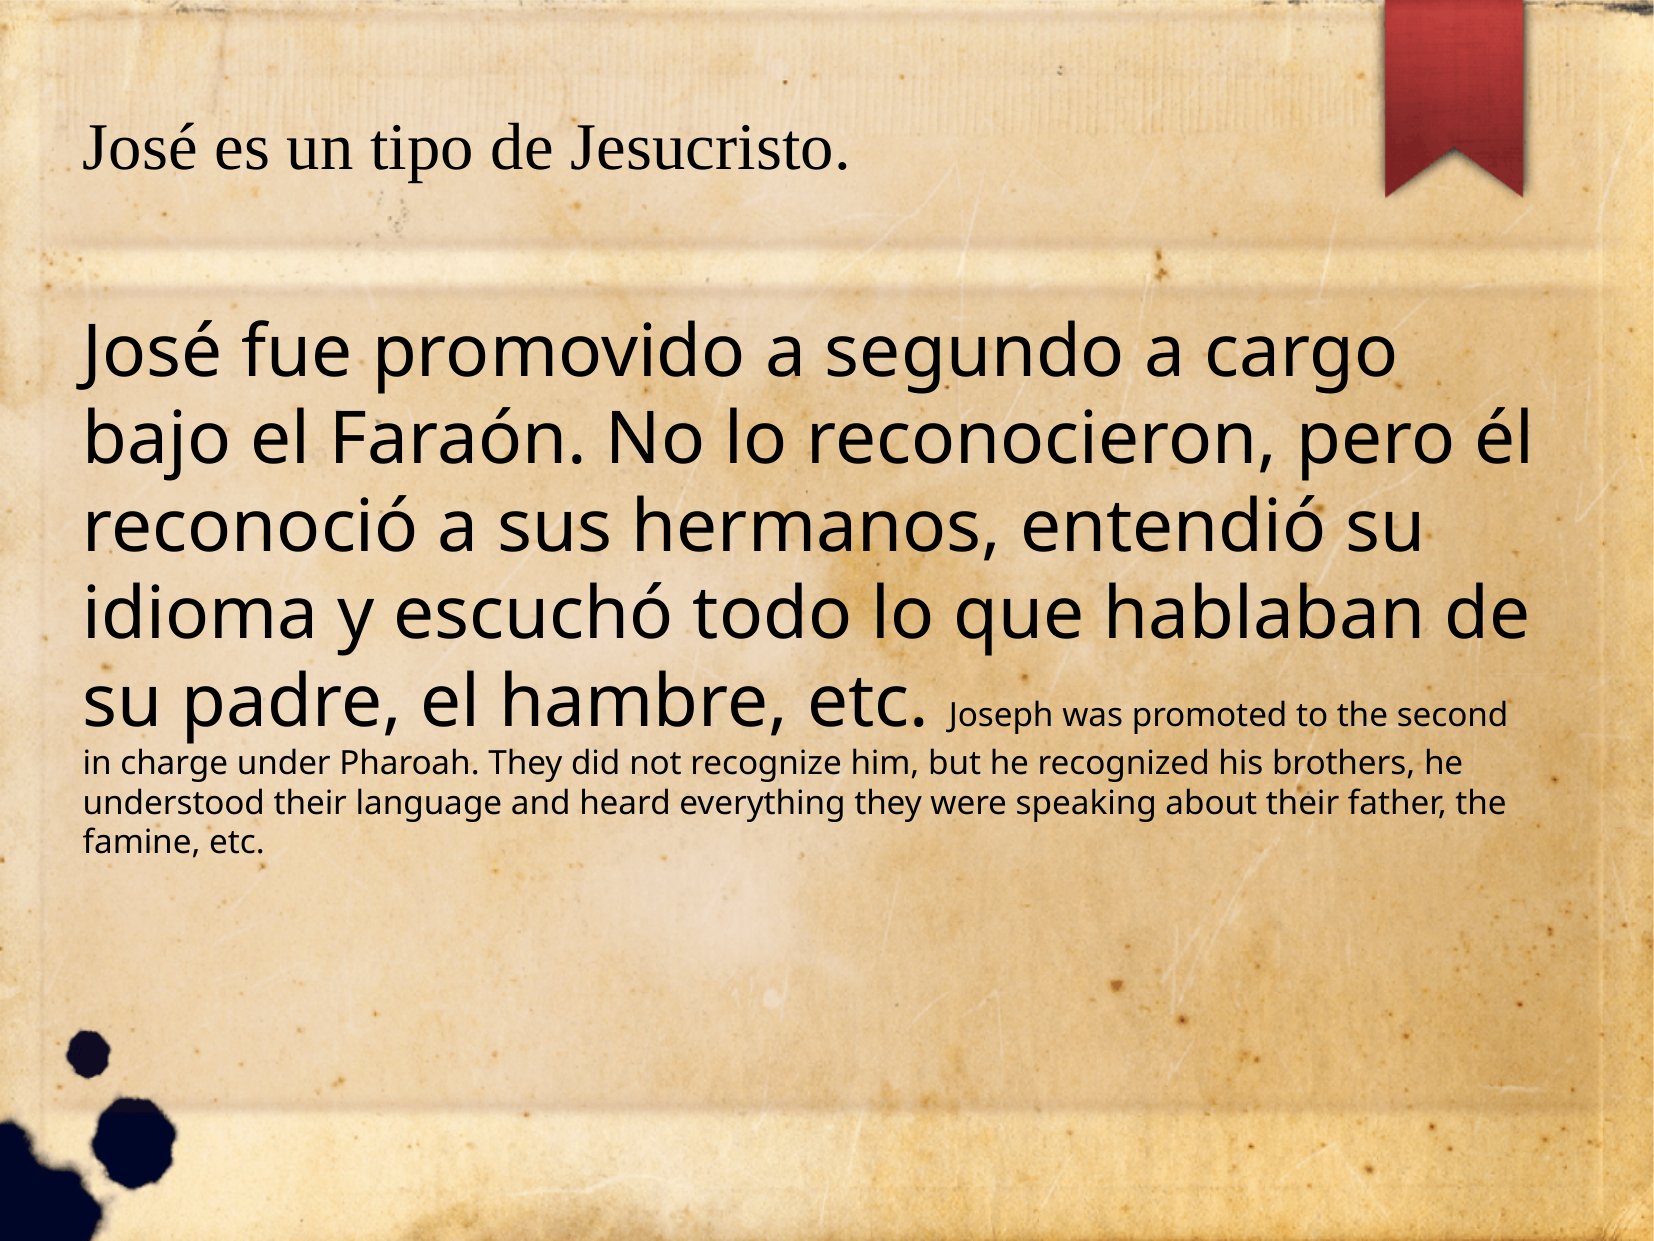

# José es un tipo de Jesucristo.
José fue promovido a segundo a cargo bajo el Faraón. No lo reconocieron, pero él reconoció a sus hermanos, entendió su idioma y escuchó todo lo que hablaban de su padre, el hambre, etc. Joseph was promoted to the second in charge under Pharoah. They did not recognize him, but he recognized his brothers, he understood their language and heard everything they were speaking about their father, the famine, etc.